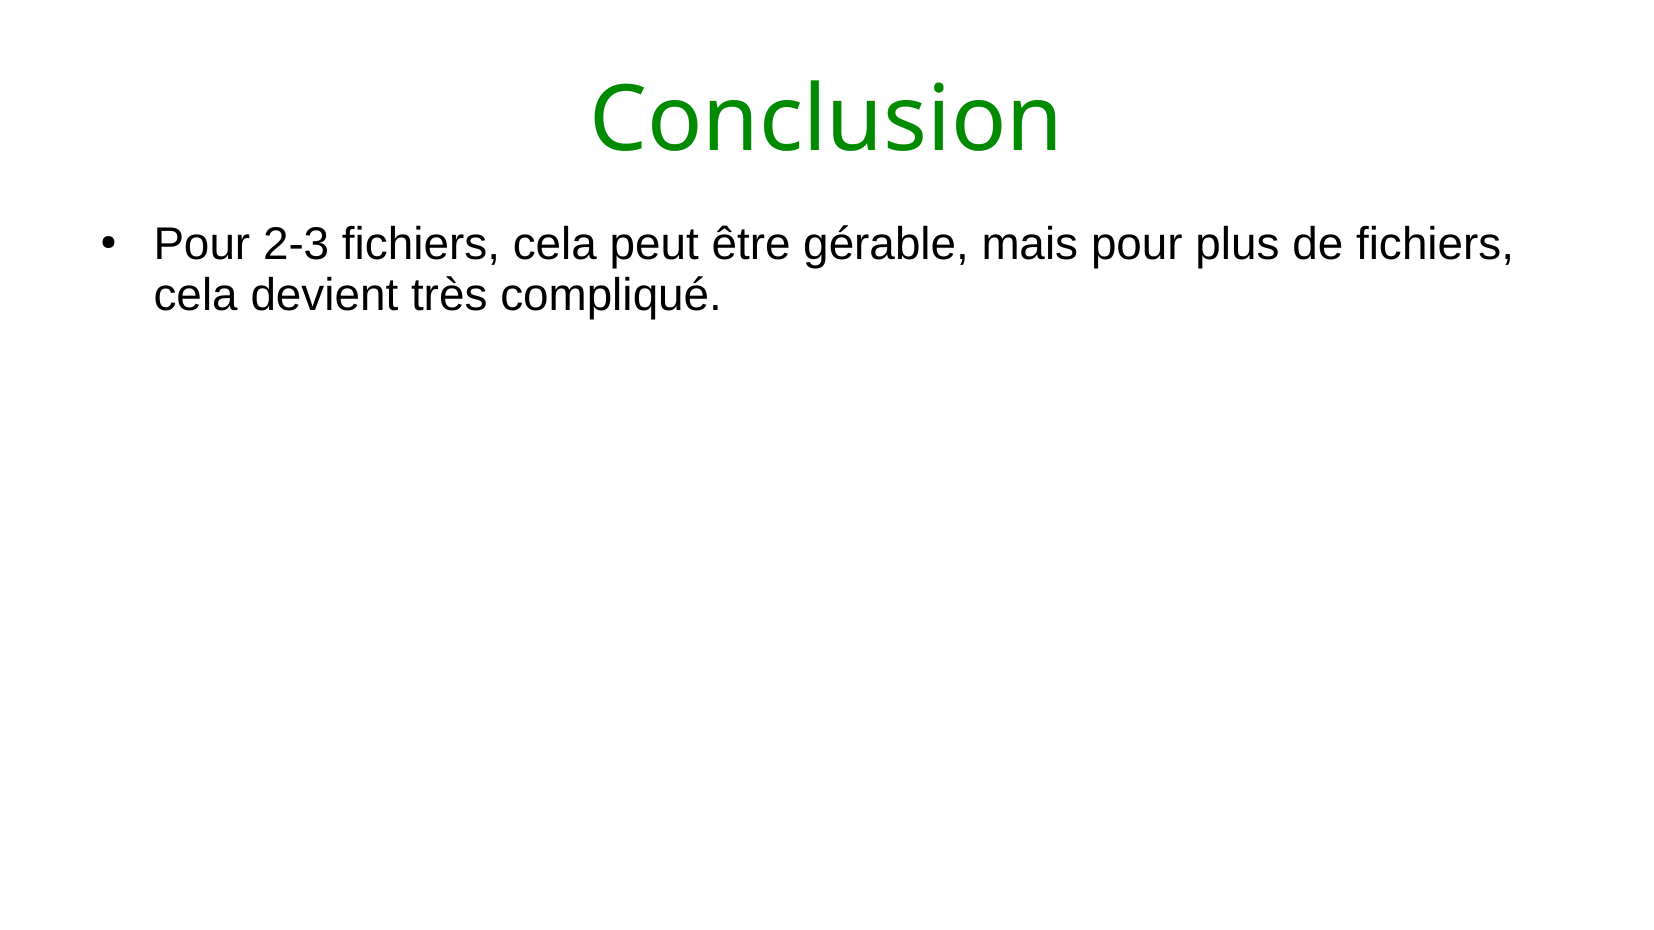

# Conclusion
Pour 2-3 fichiers, cela peut être gérable, mais pour plus de fichiers, cela devient très compliqué.